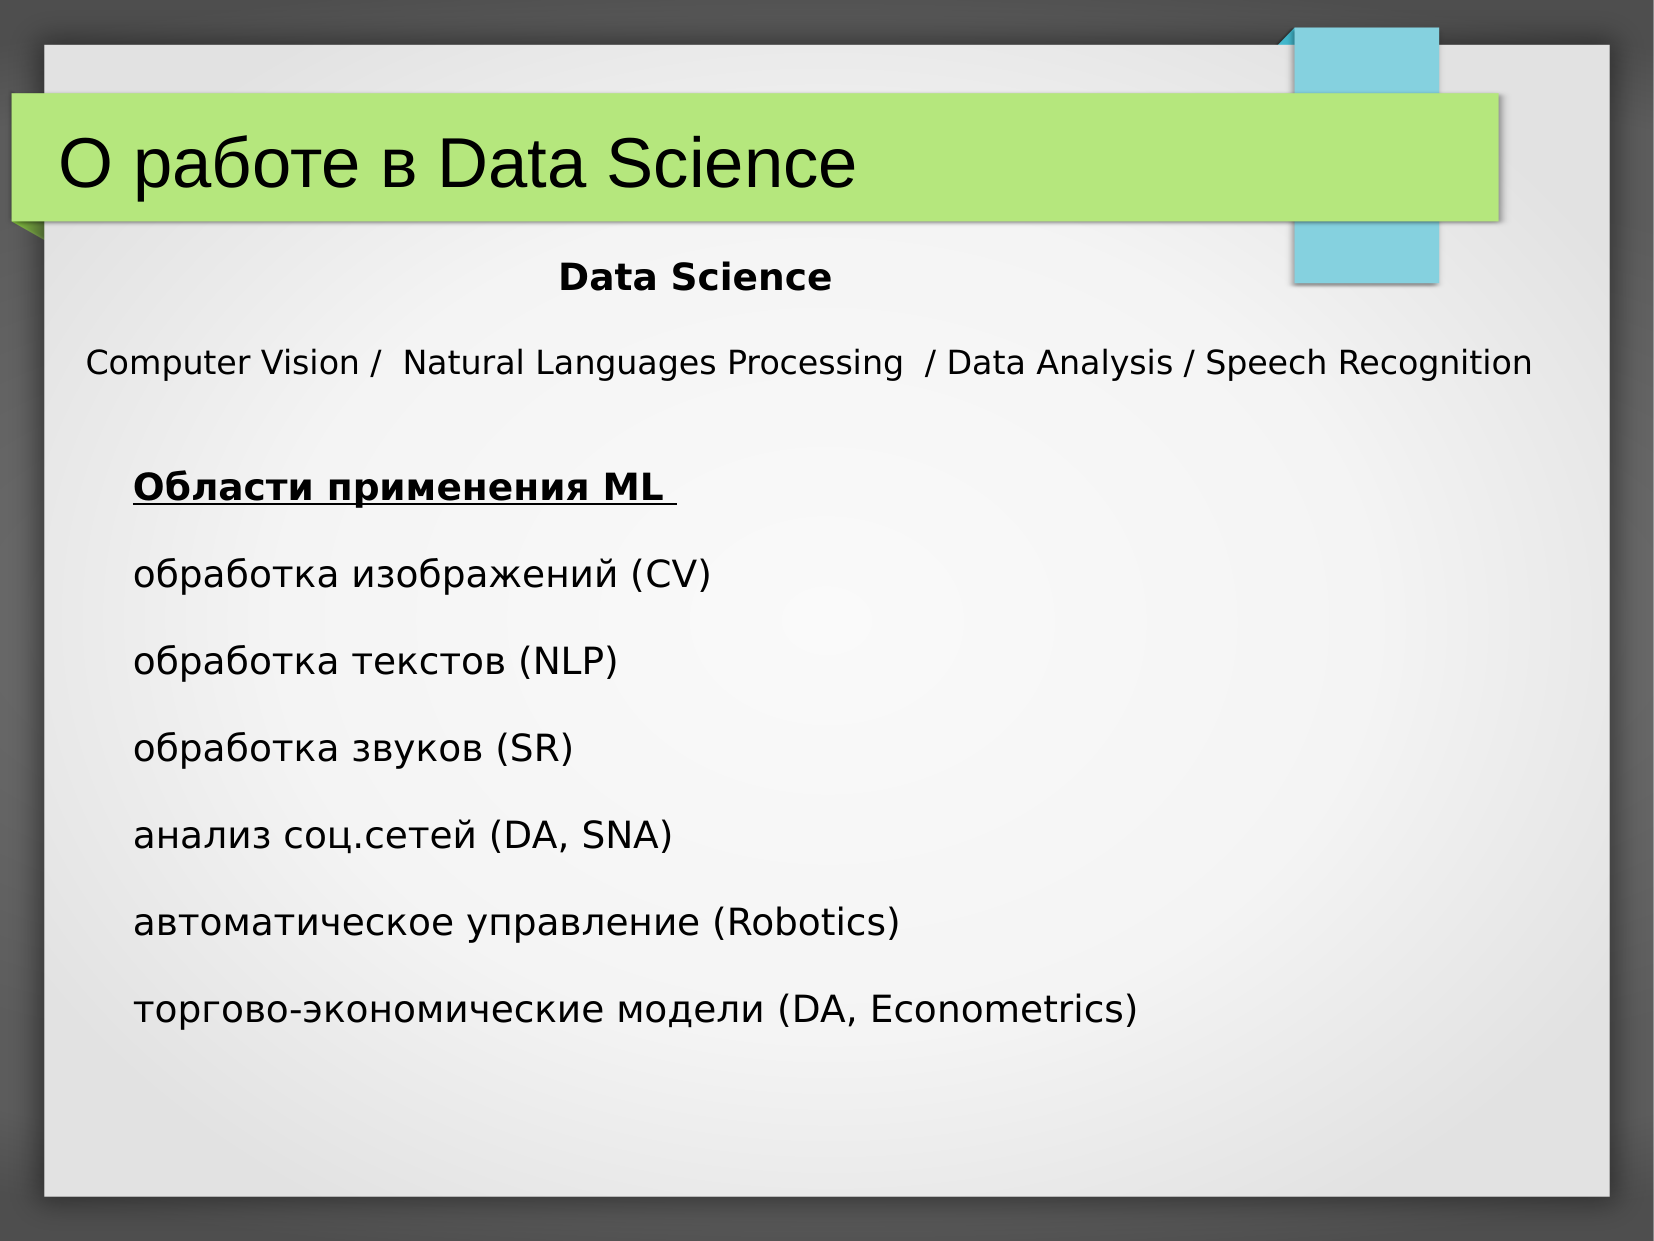

# О работе в Data Science
Data Science
Computer Vision / Natural Languages Processing / Data Analysis / Speech Recognition
Области применения ML
обработка изображений (CV)
обработка текстов (NLP)
обработка звуков (SR)
анализ соц.сетей (DA, SNA)
автоматическое управление (Robotics)
торгово-экономические модели (DA, Econometrics)